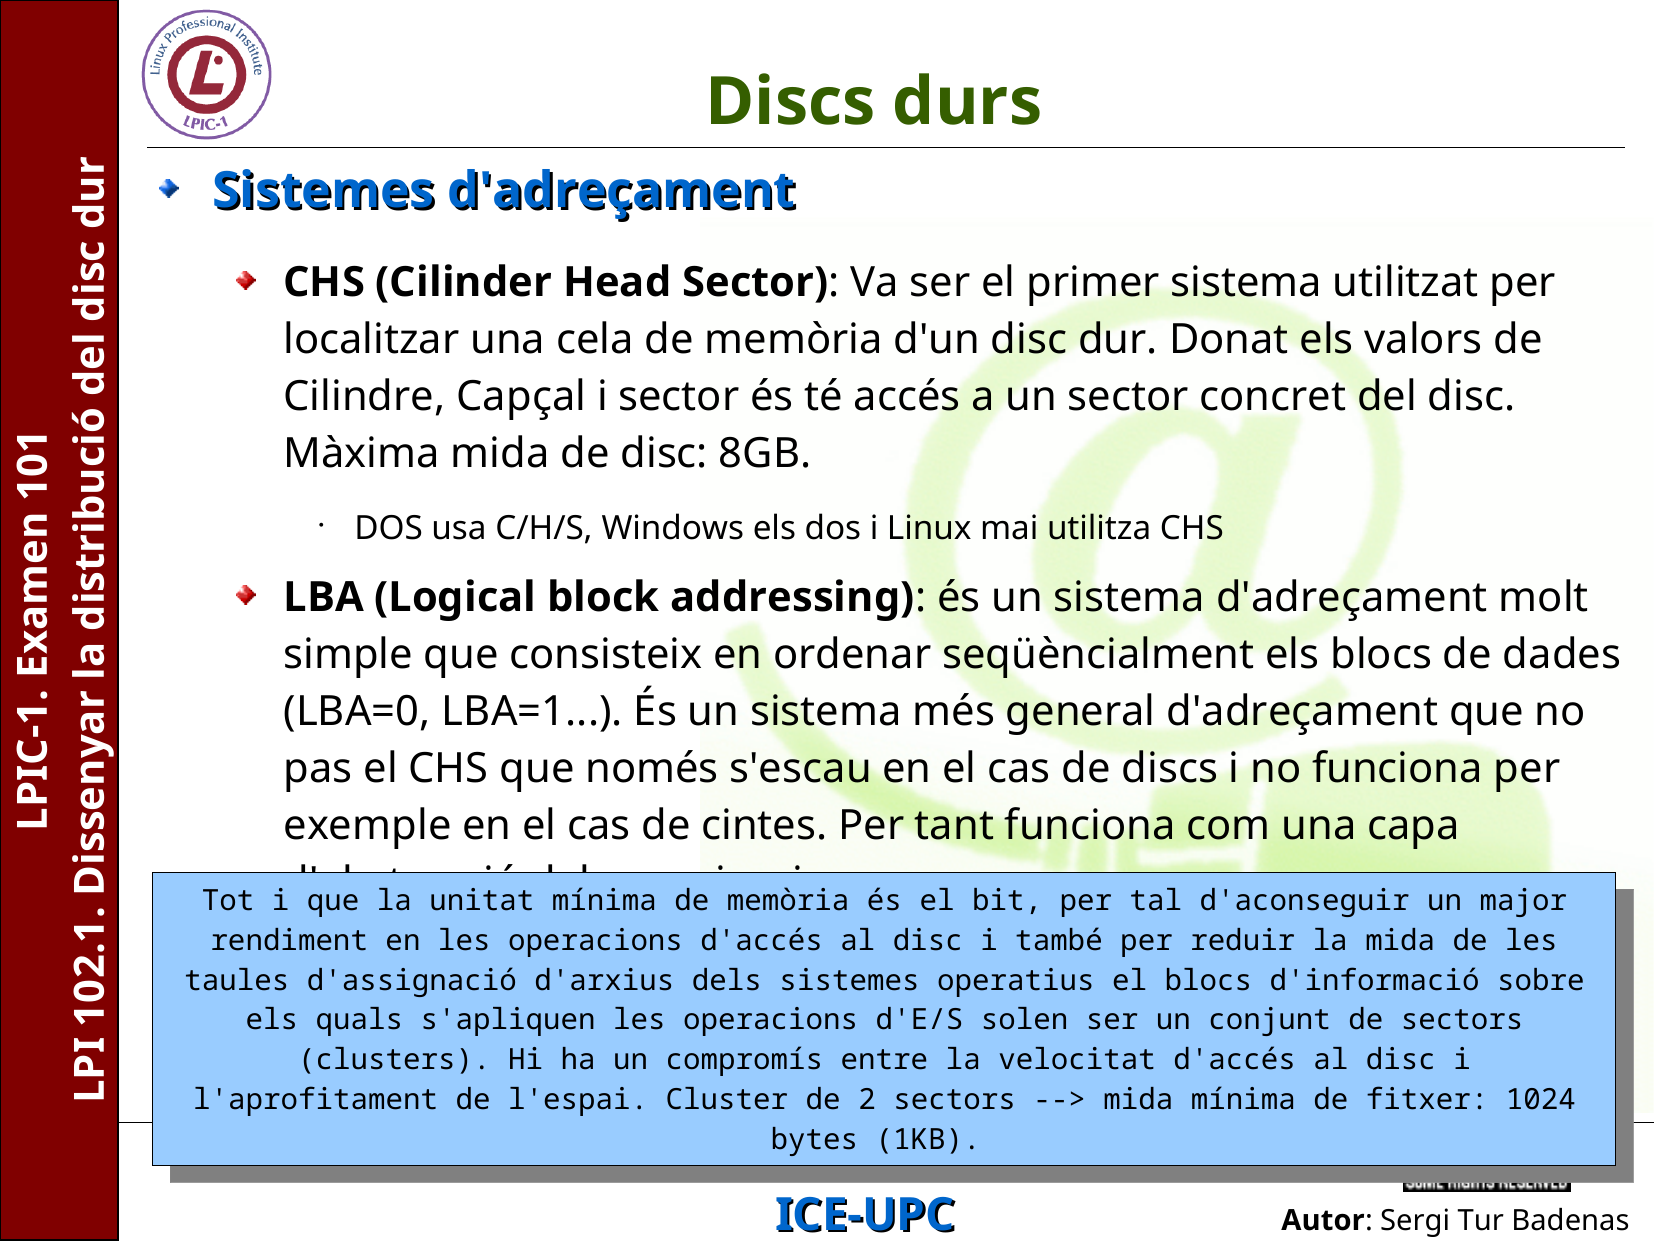

# Discs durs
Sistemes d'adreçament
CHS (Cilinder Head Sector): Va ser el primer sistema utilitzat per localitzar una cela de memòria d'un disc dur. Donat els valors de Cilindre, Capçal i sector és té accés a un sector concret del disc. Màxima mida de disc: 8GB.
DOS usa C/H/S, Windows els dos i Linux mai utilitza CHS
LBA (Logical block addressing): és un sistema d'adreçament molt simple que consisteix en ordenar seqüèncialment els blocs de dades (LBA=0, LBA=1...). És un sistema més general d'adreçament que no pas el CHS que només s'escau en el cas de discs i no funciona per exemple en el cas de cintes. Per tant funciona com una capa d'abstracció del maquinari.
Tot i que la unitat mínima de memòria és el bit, per tal d'aconseguir un major rendiment en les operacions d'accés al disc i també per reduir la mida de les taules d'assignació d'arxius dels sistemes operatius el blocs d'informació sobre els quals s'apliquen les operacions d'E/S solen ser un conjunt de sectors (clusters). Hi ha un compromís entre la velocitat d'accés al disc i l'aprofitament de l'espai. Cluster de 2 sectors --> mida mínima de fitxer: 1024 bytes (1KB).